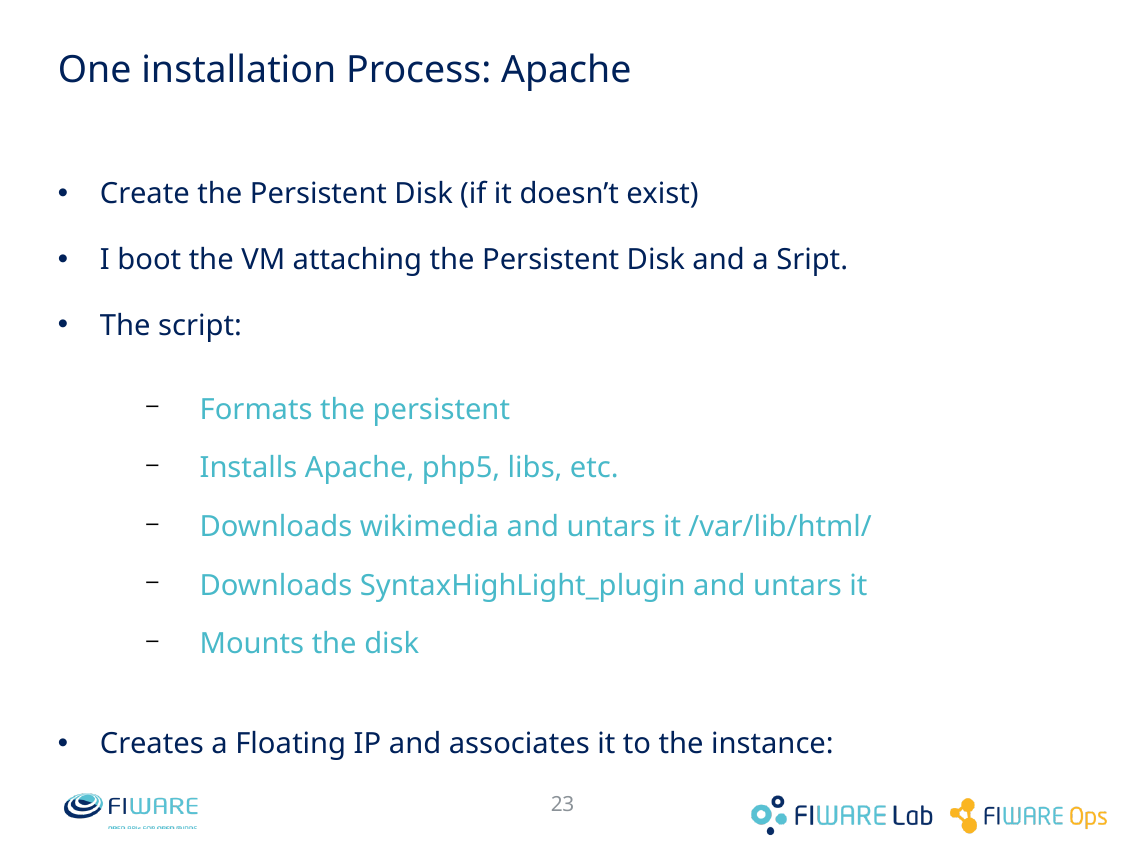

# One installation Process: Apache
Create the Persistent Disk (if it doesn’t exist)
I boot the VM attaching the Persistent Disk and a Sript.
The script:
Formats the persistent
Installs Apache, php5, libs, etc.
Downloads wikimedia and untars it /var/lib/html/
Downloads SyntaxHighLight_plugin and untars it
Mounts the disk
Creates a Floating IP and associates it to the instance: